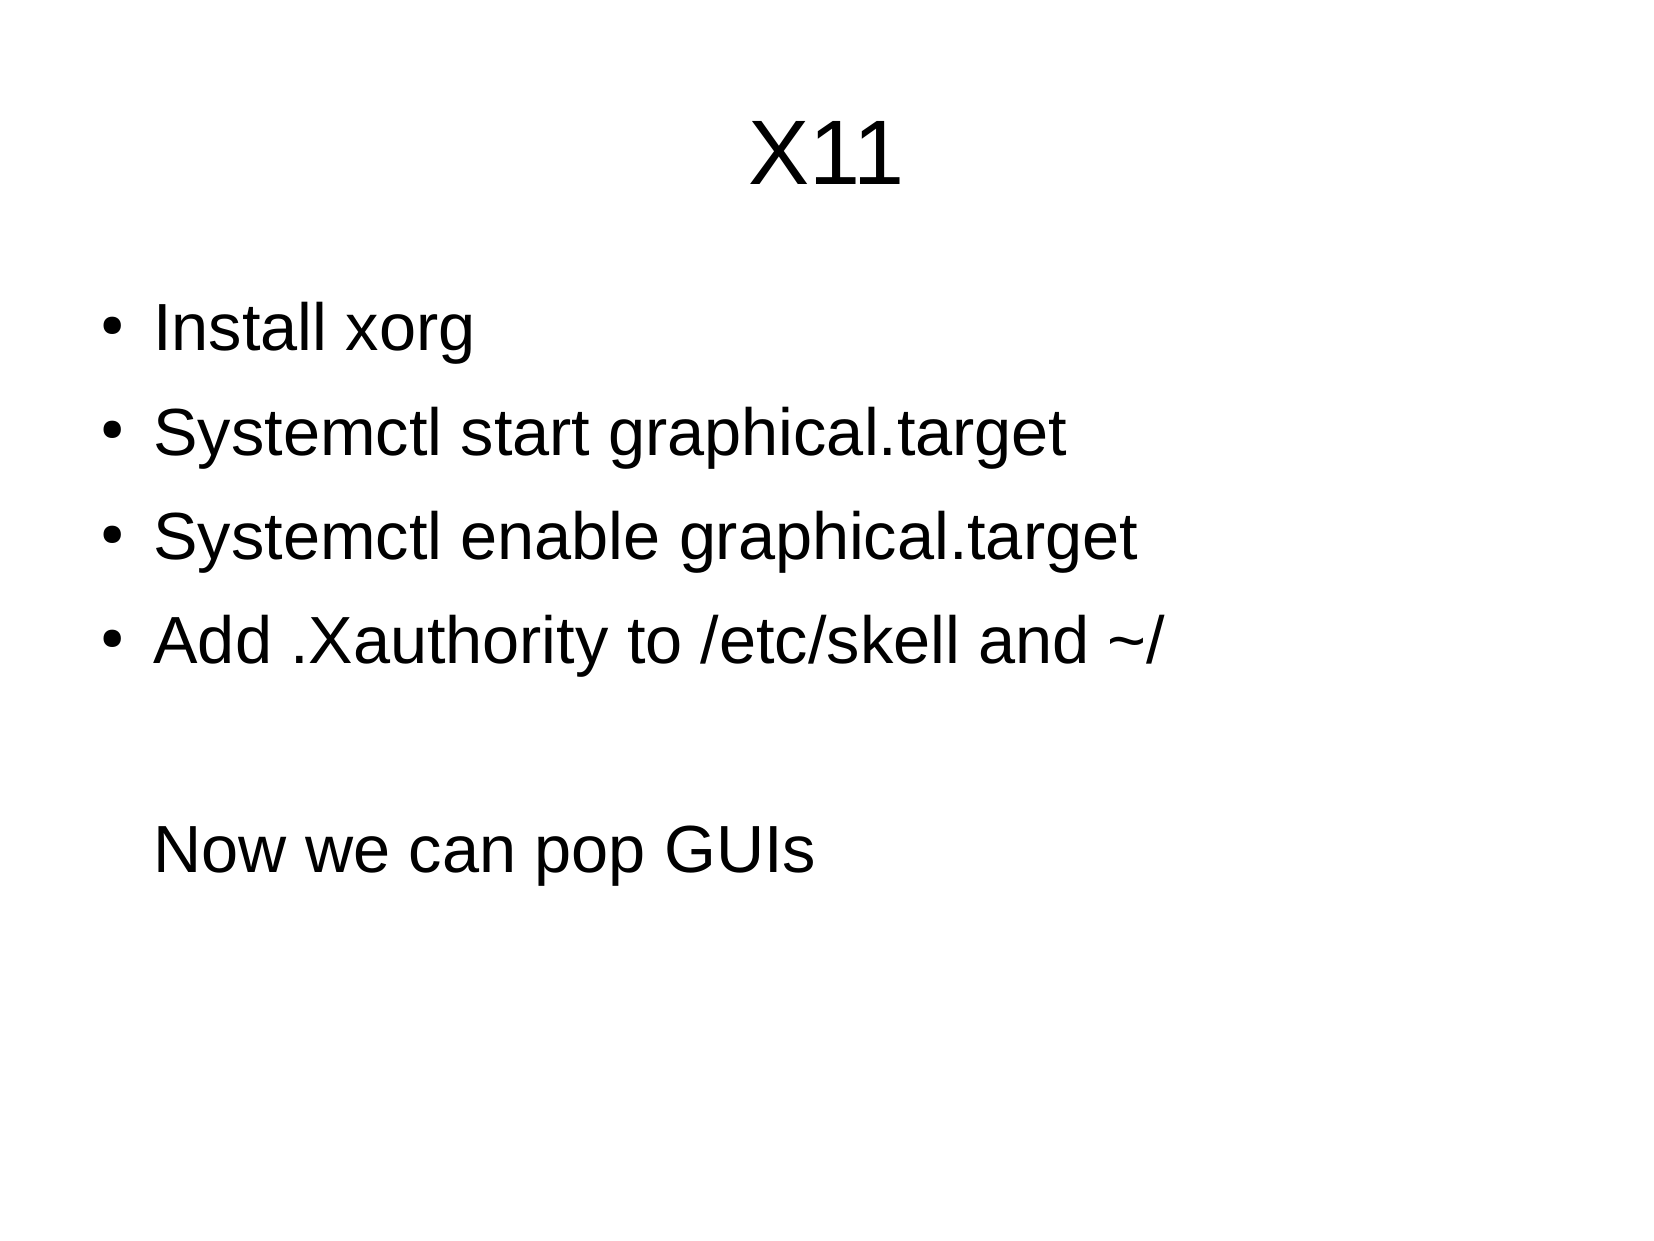

# X11
Install xorg
Systemctl start graphical.target
Systemctl enable graphical.target
Add .Xauthority to /etc/skell and ~/
Now we can pop GUIs